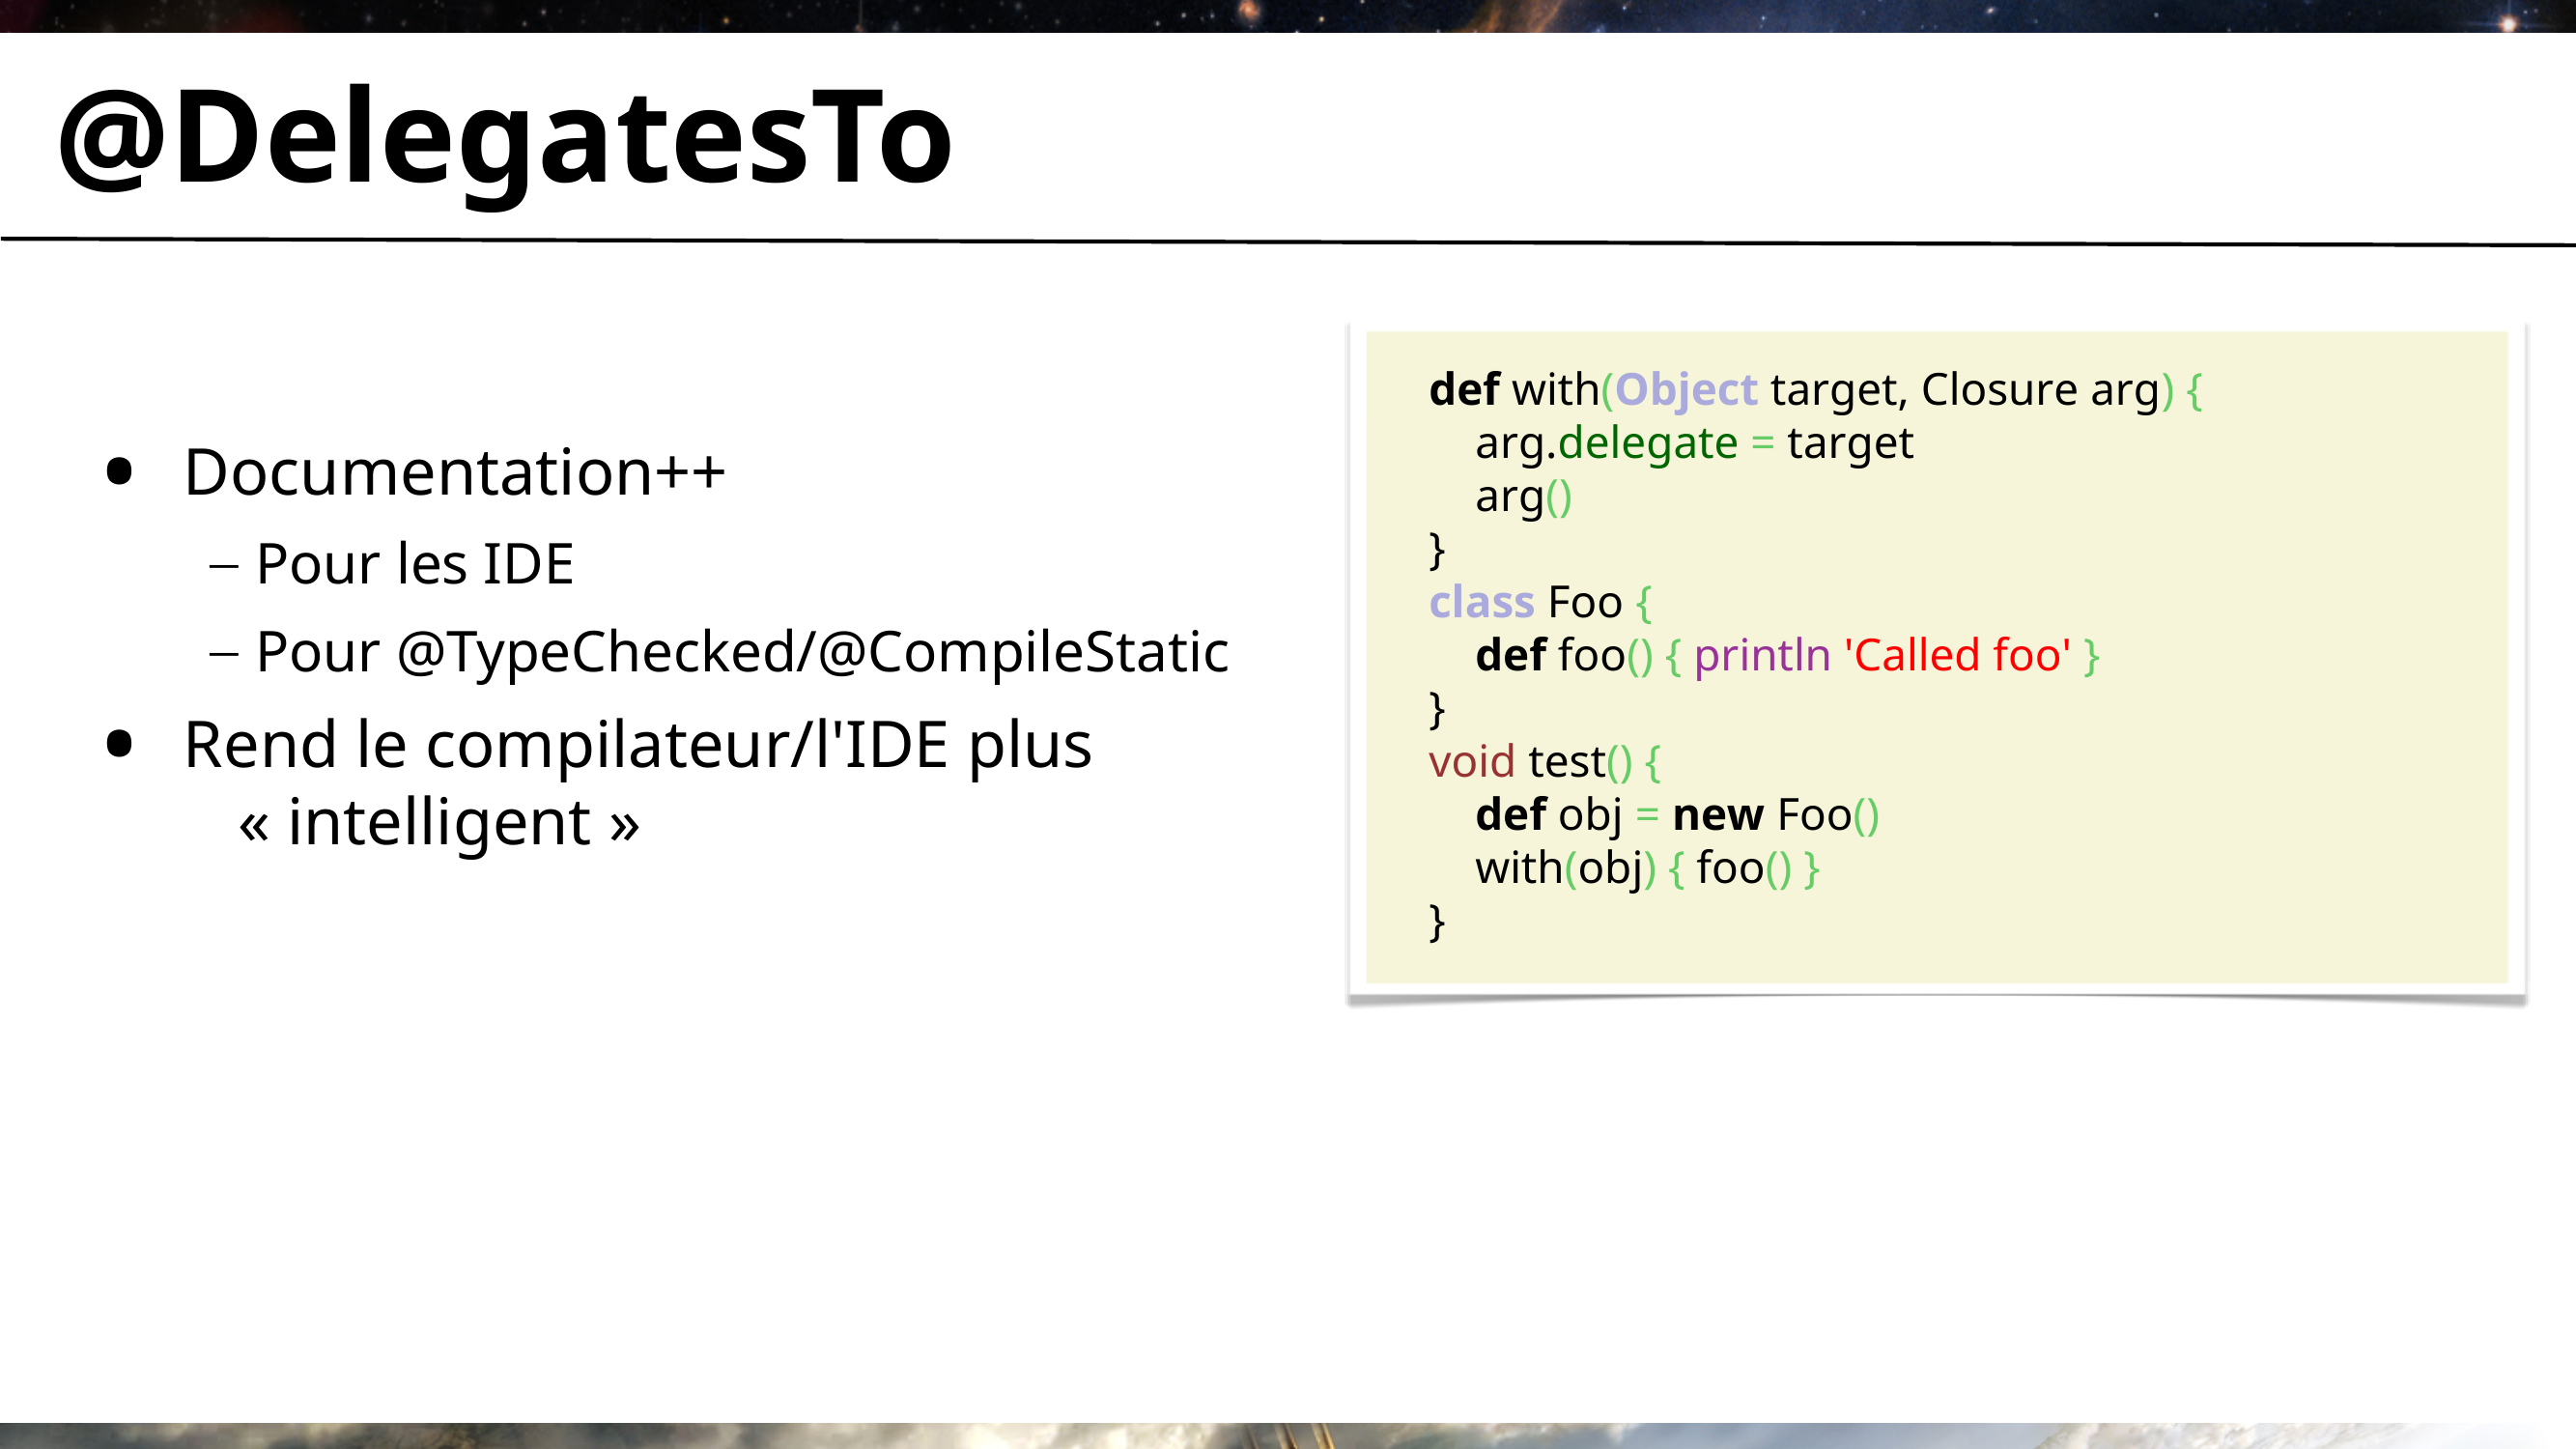

# @DelegatesTo
def with(Object target, Closure arg) {
 arg.delegate = target
 arg()
}
class Foo {
 def foo() { println 'Called foo' }
}
void test() {
 def obj = new Foo()
 with(obj) { foo() }
}
Documentation++
Pour les IDE
Pour @TypeChecked/@CompileStatic
Rend le compilateur/l'IDE plus « intelligent »